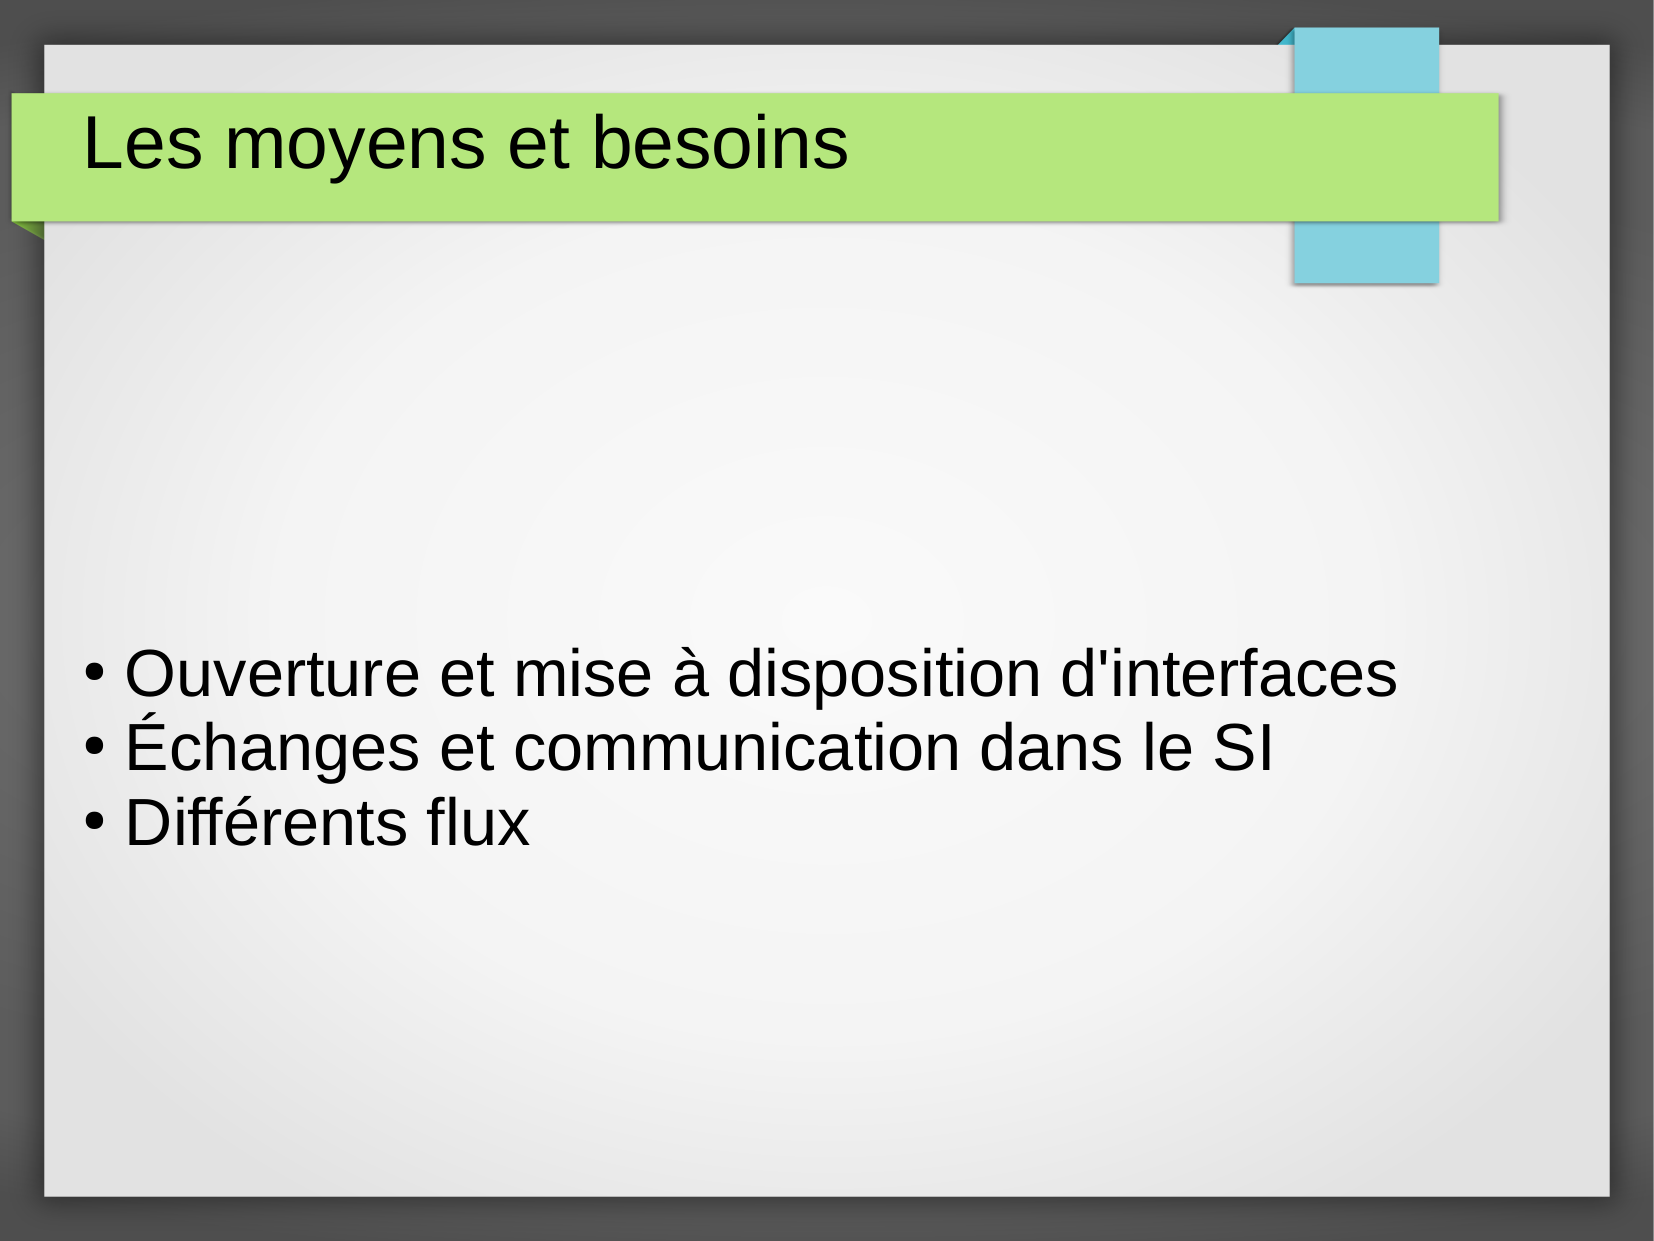

# Les moyens et besoins
 Ouverture et mise à disposition d'interfaces
 Échanges et communication dans le SI
 Différents flux